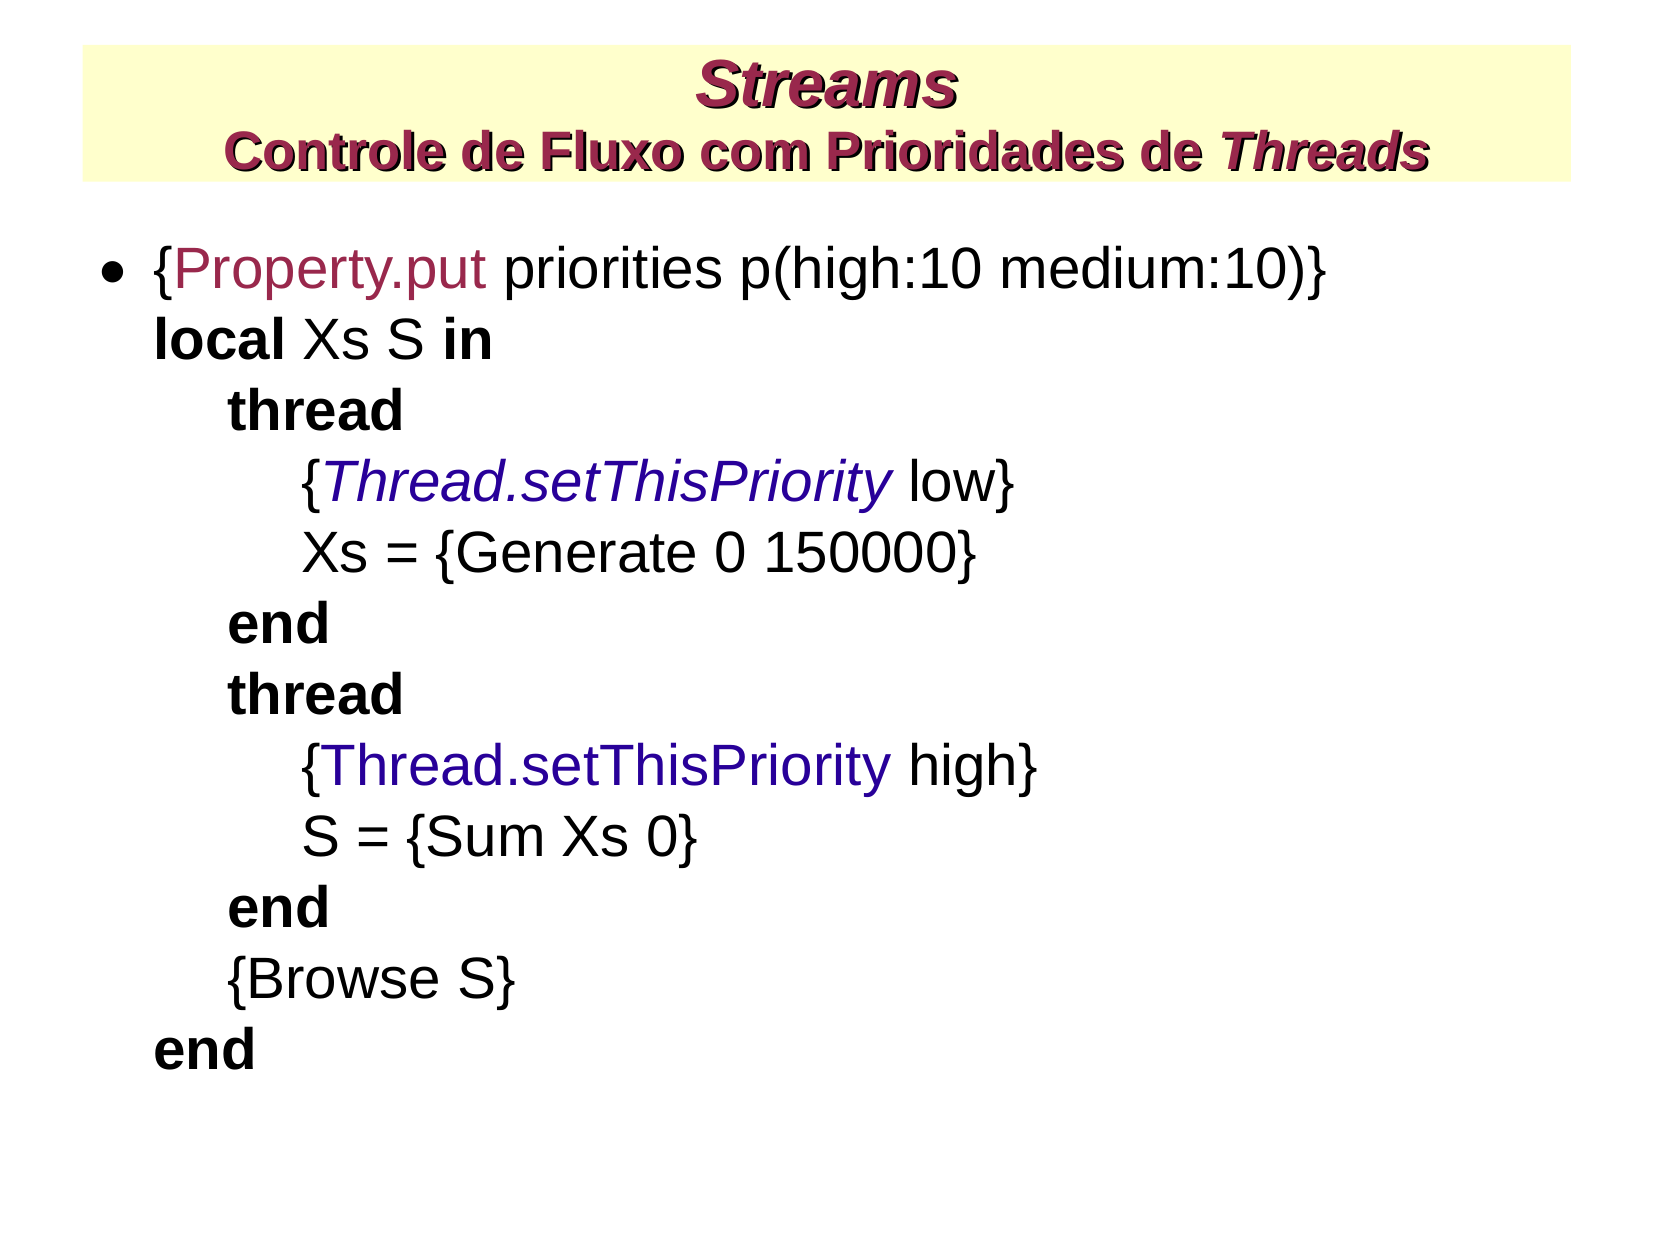

# Streams Controle de Fluxo com Prioridades de Threads
{Property.put priorities p(high:10 medium:10)}
local Xs S in
	thread
		{Thread.setThisPriority low}
		Xs = {Generate 0 150000}
	end
	thread
		{Thread.setThisPriority high}
		S = {Sum Xs 0}
	end
	{Browse S}
end